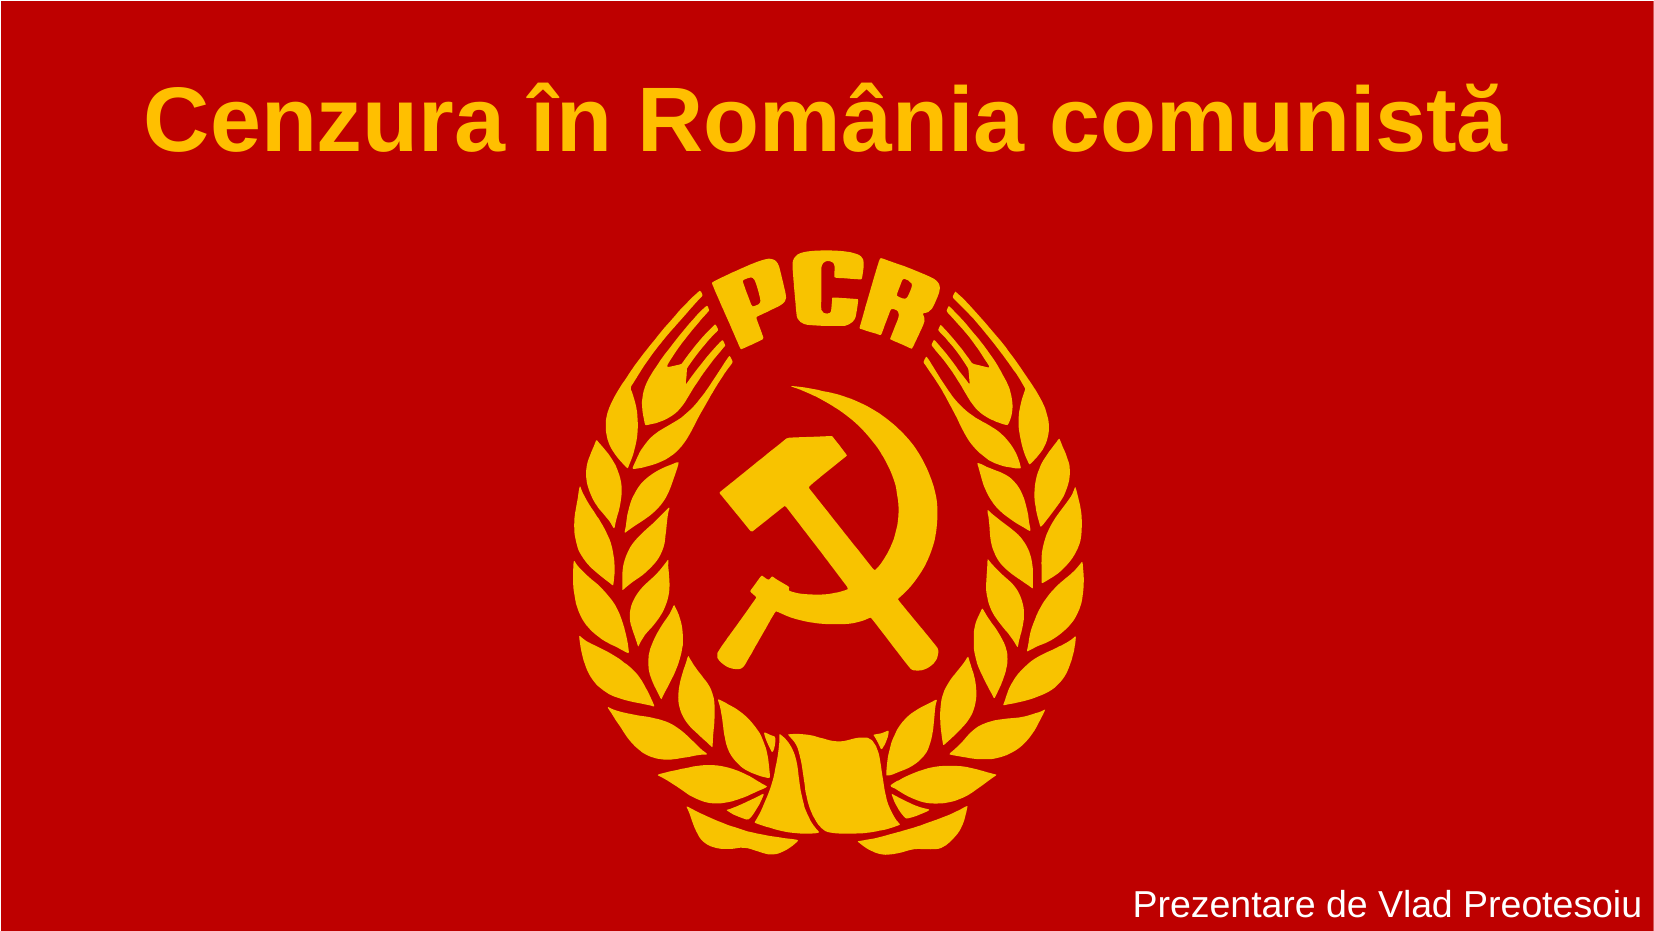

# Cenzura în România comunistă
Prezentare de Vlad Preotesoiu